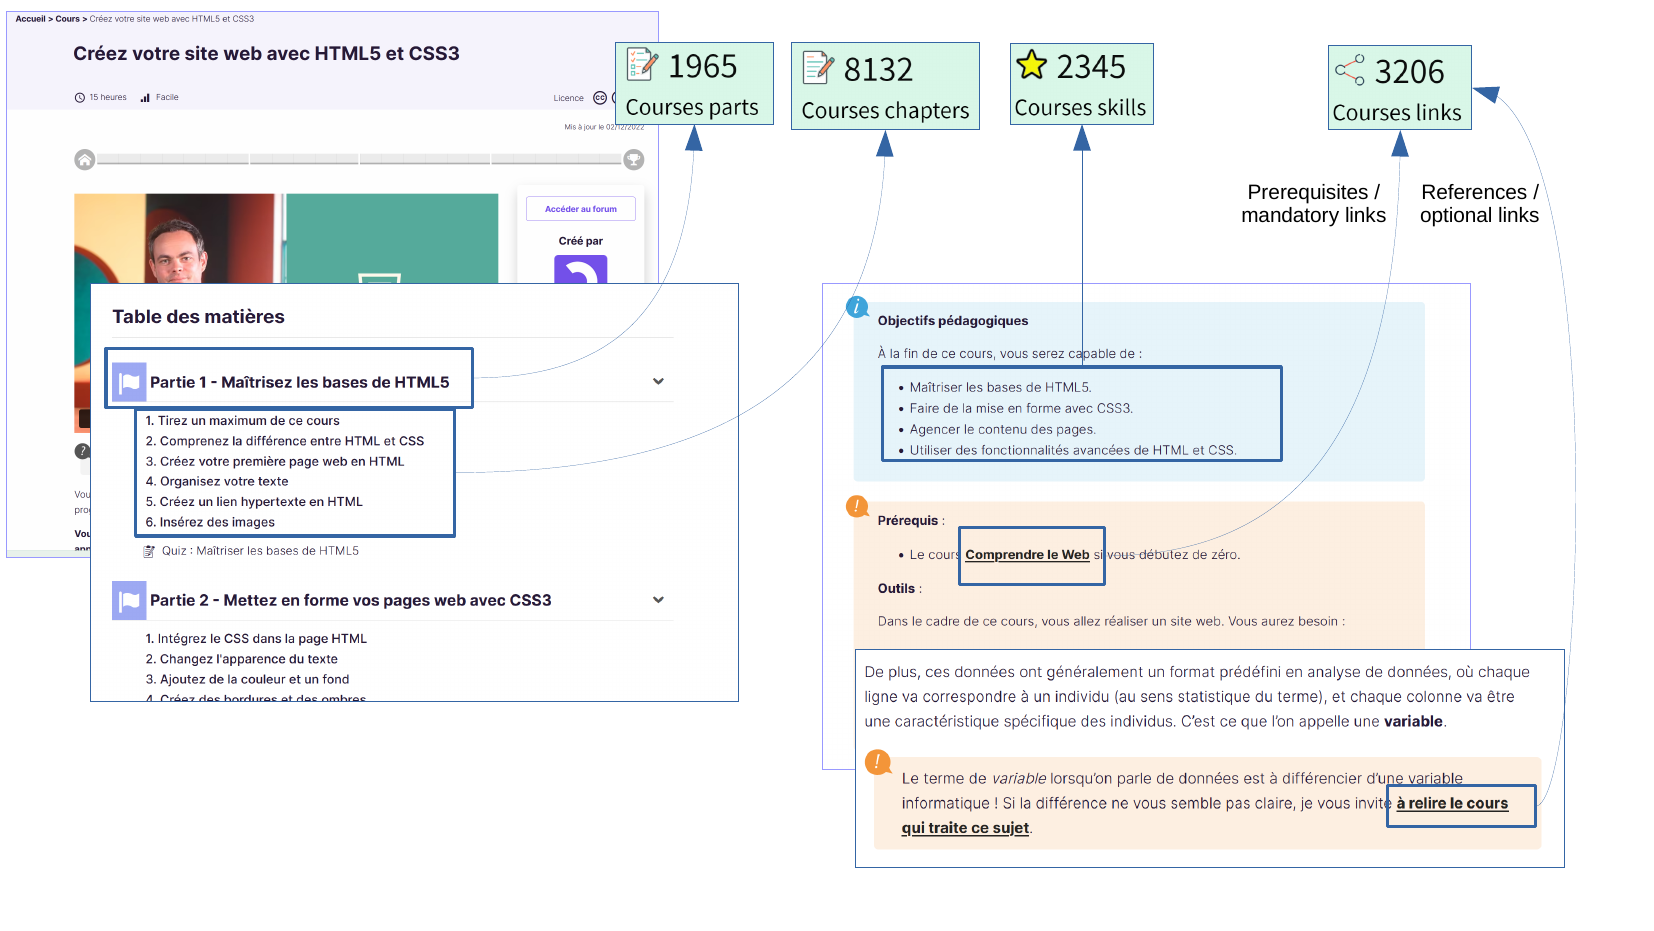

Prerequisites / mandatory links
References / optional links